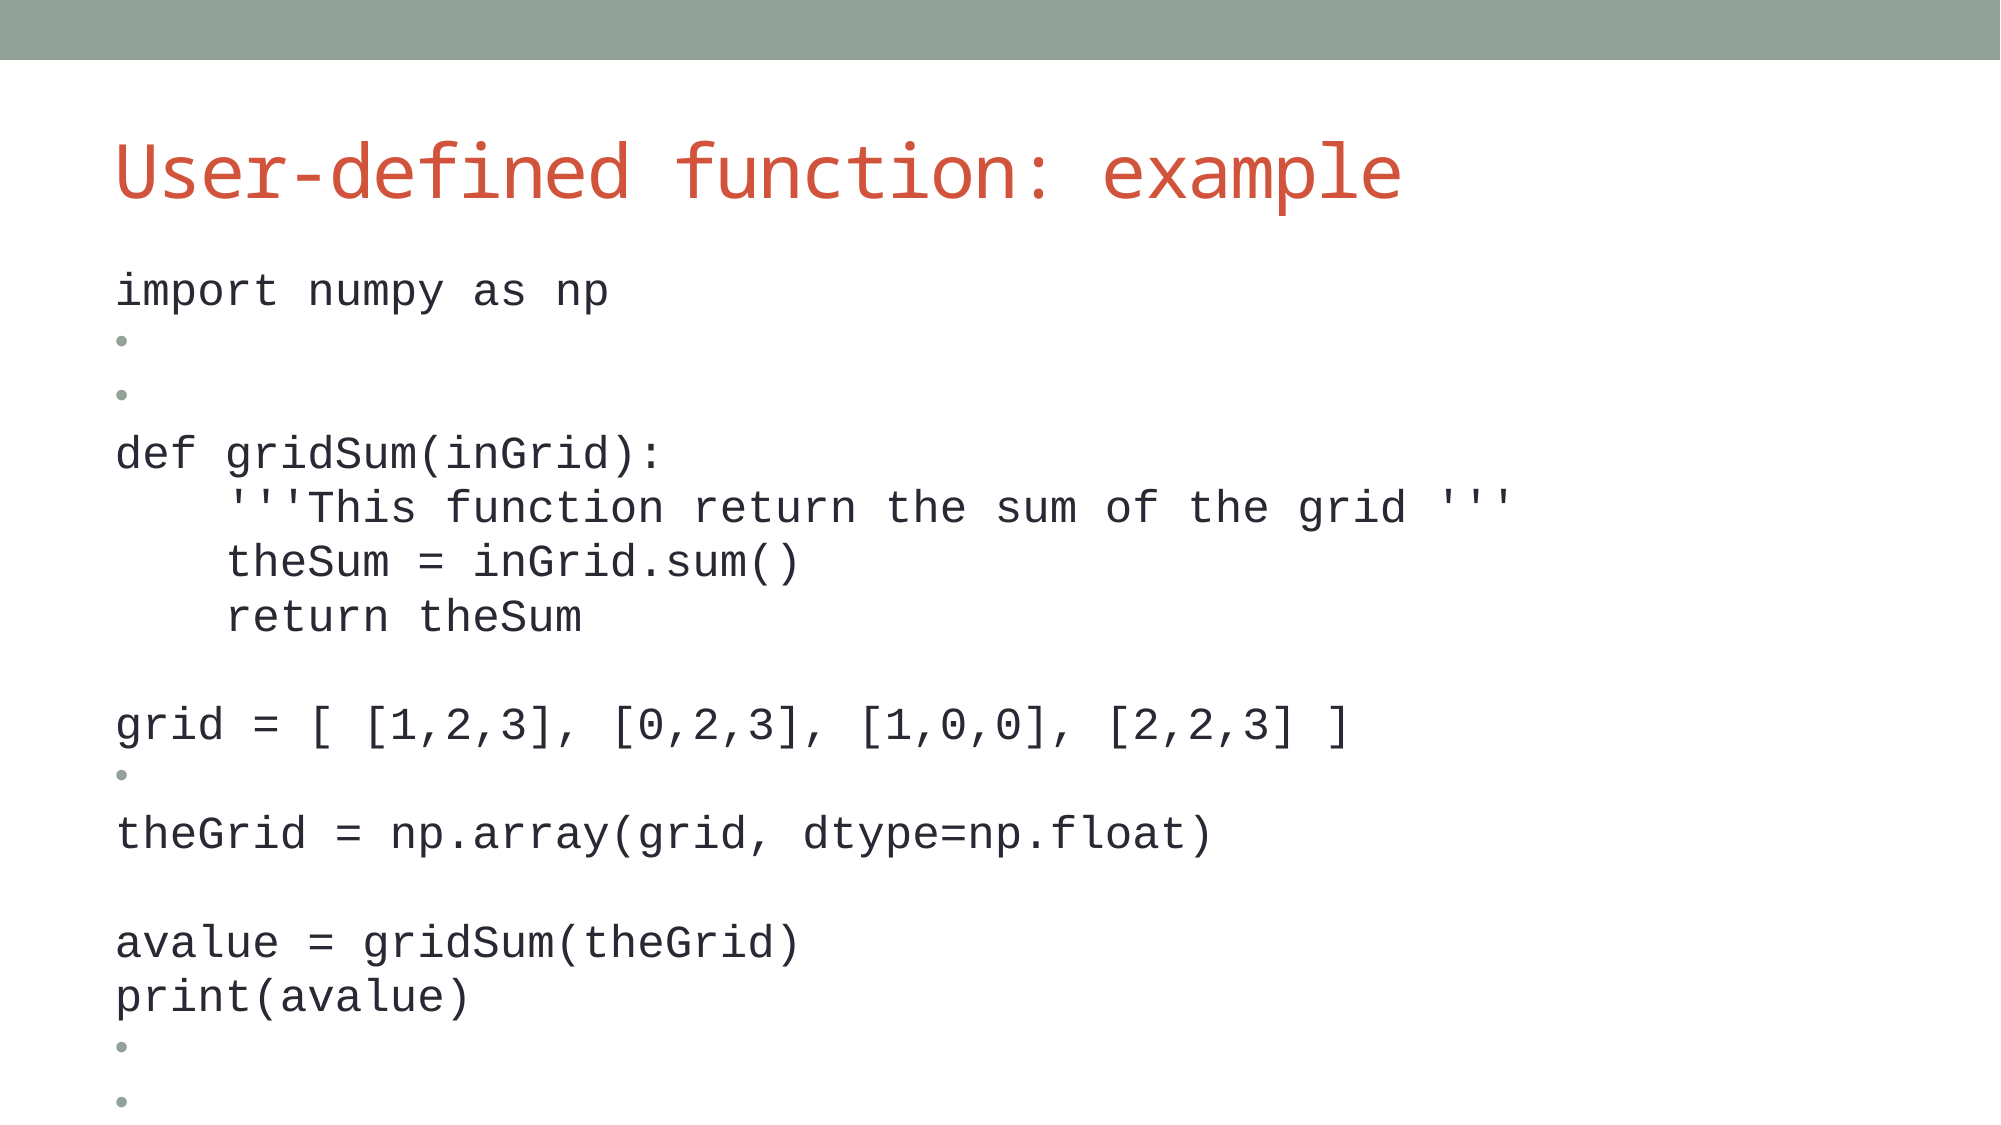

# User-defined function: example
import numpy as np
def gridSum(inGrid):
 '''This function return the sum of the grid '''
 theSum = inGrid.sum()
 return theSum
grid = [ [1,2,3], [0,2,3], [1,0,0], [2,2,3] ]
theGrid = np.array(grid, dtype=np.float)
avalue = gridSum(theGrid)
print(avalue)